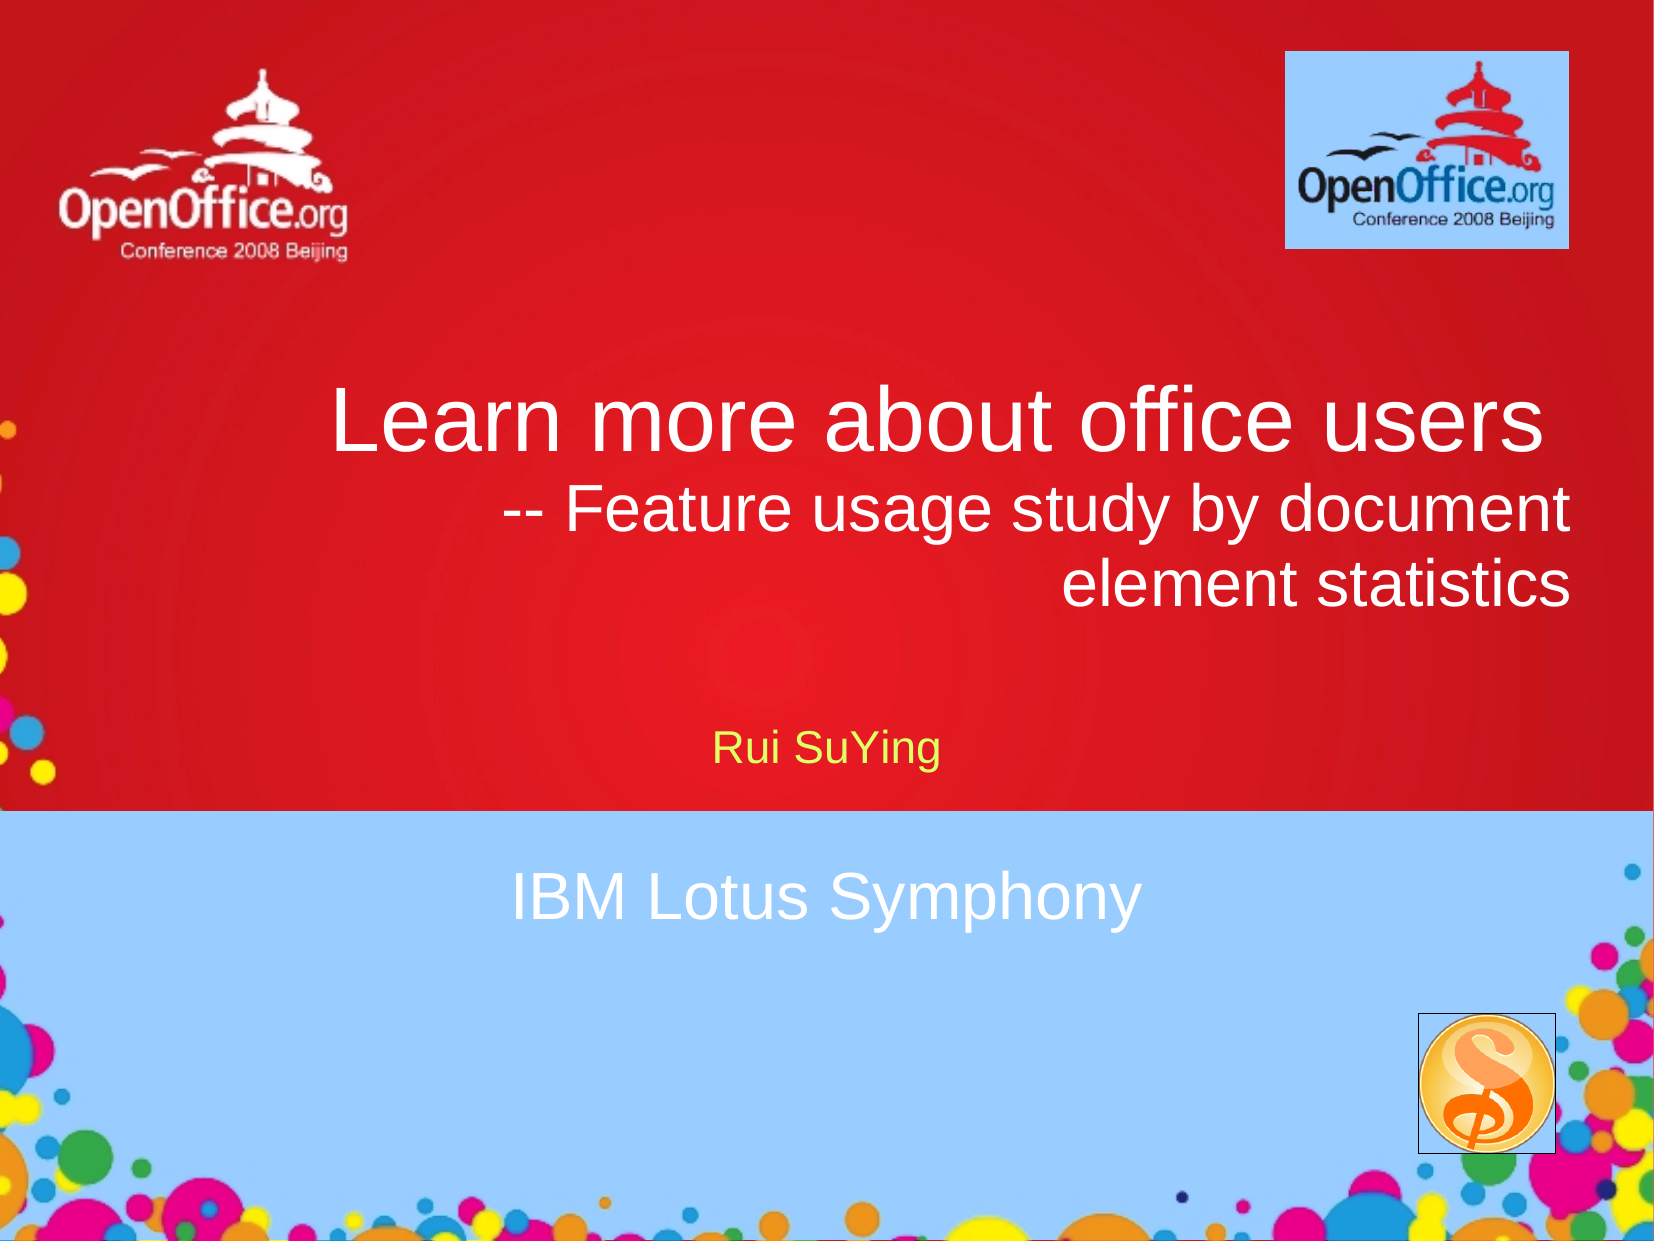

# Learn more about office users -- Feature usage study by document element statistics
Rui SuYing
IBM Lotus Symphony